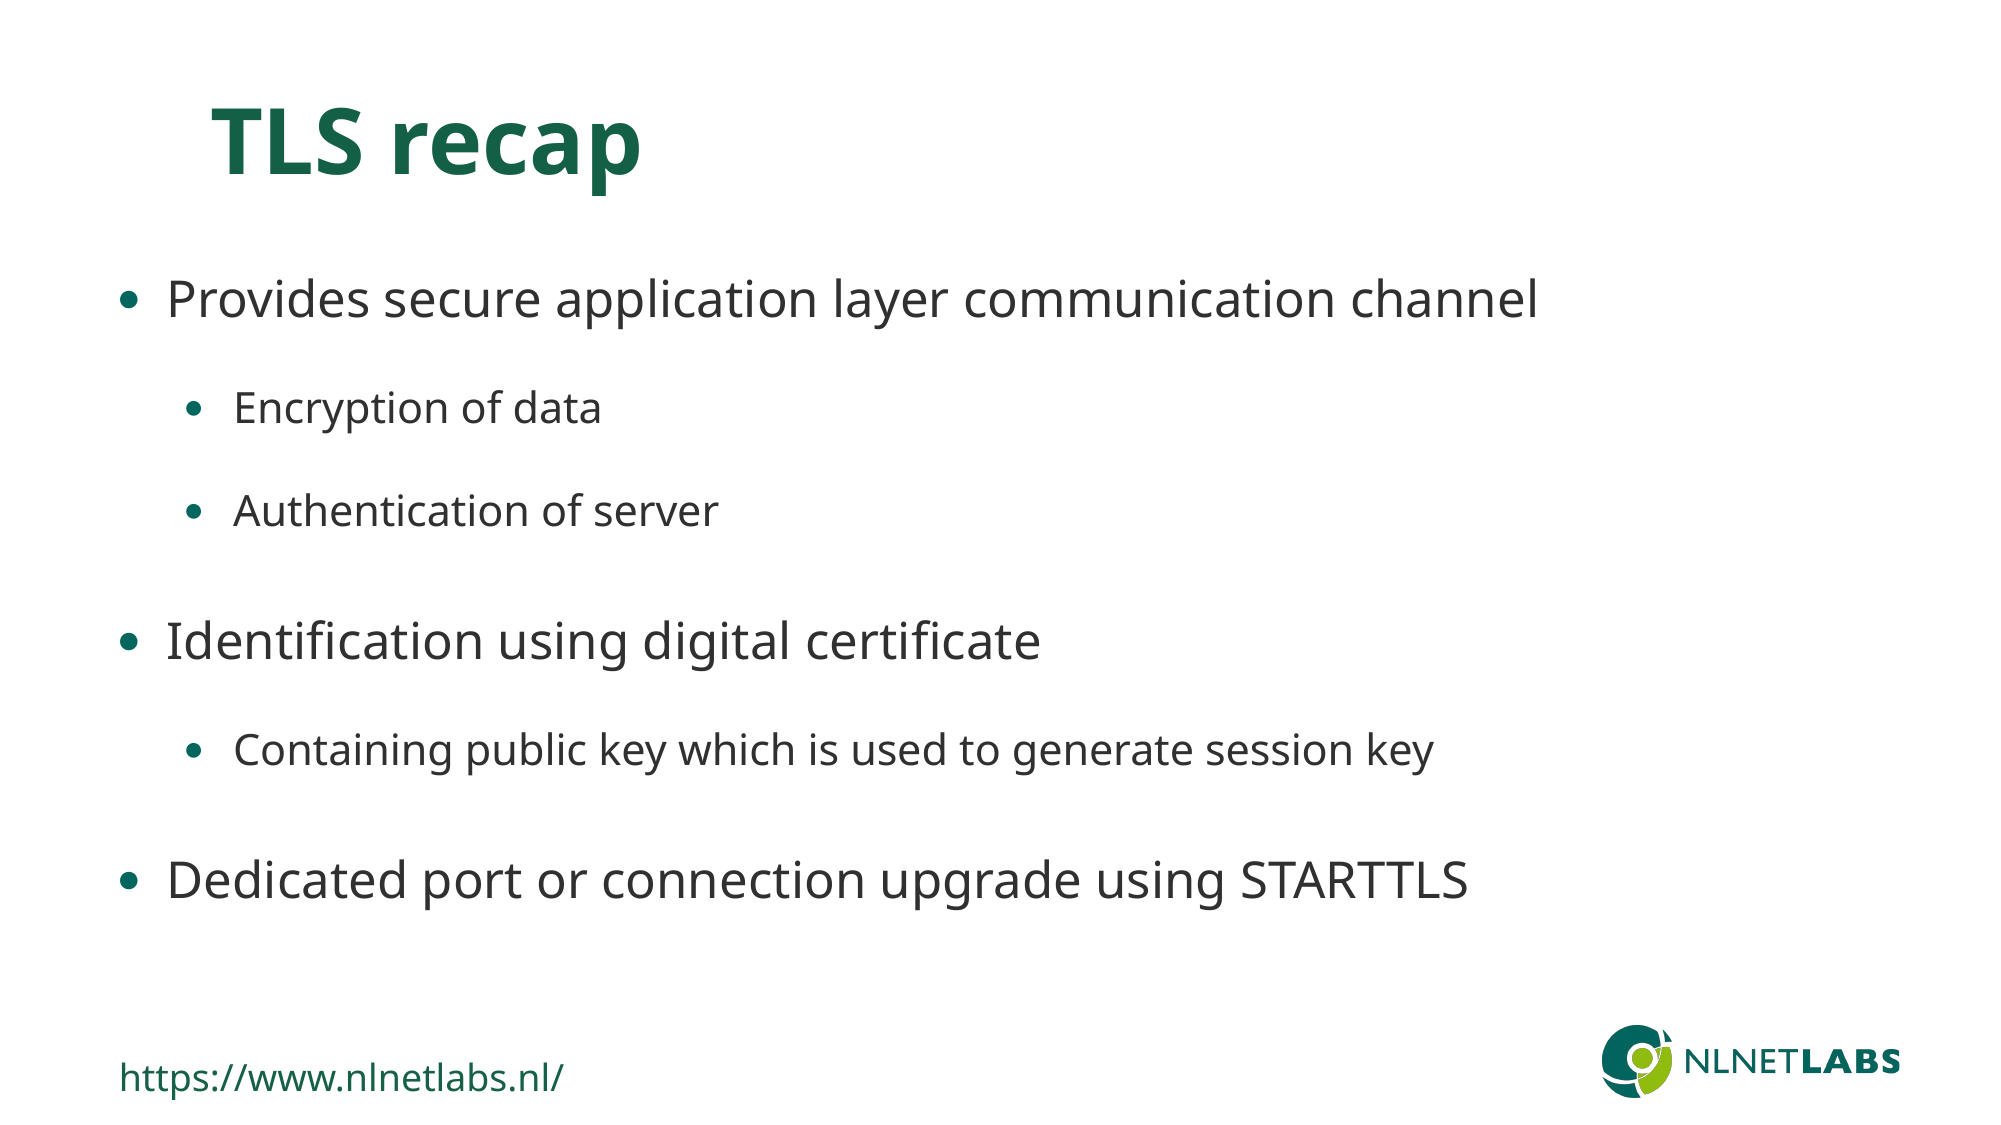

# TLS recap
Provides secure application layer communication channel
Encryption of data
Authentication of server
Identification using digital certificate
Containing public key which is used to generate session key
Dedicated port or connection upgrade using STARTTLS